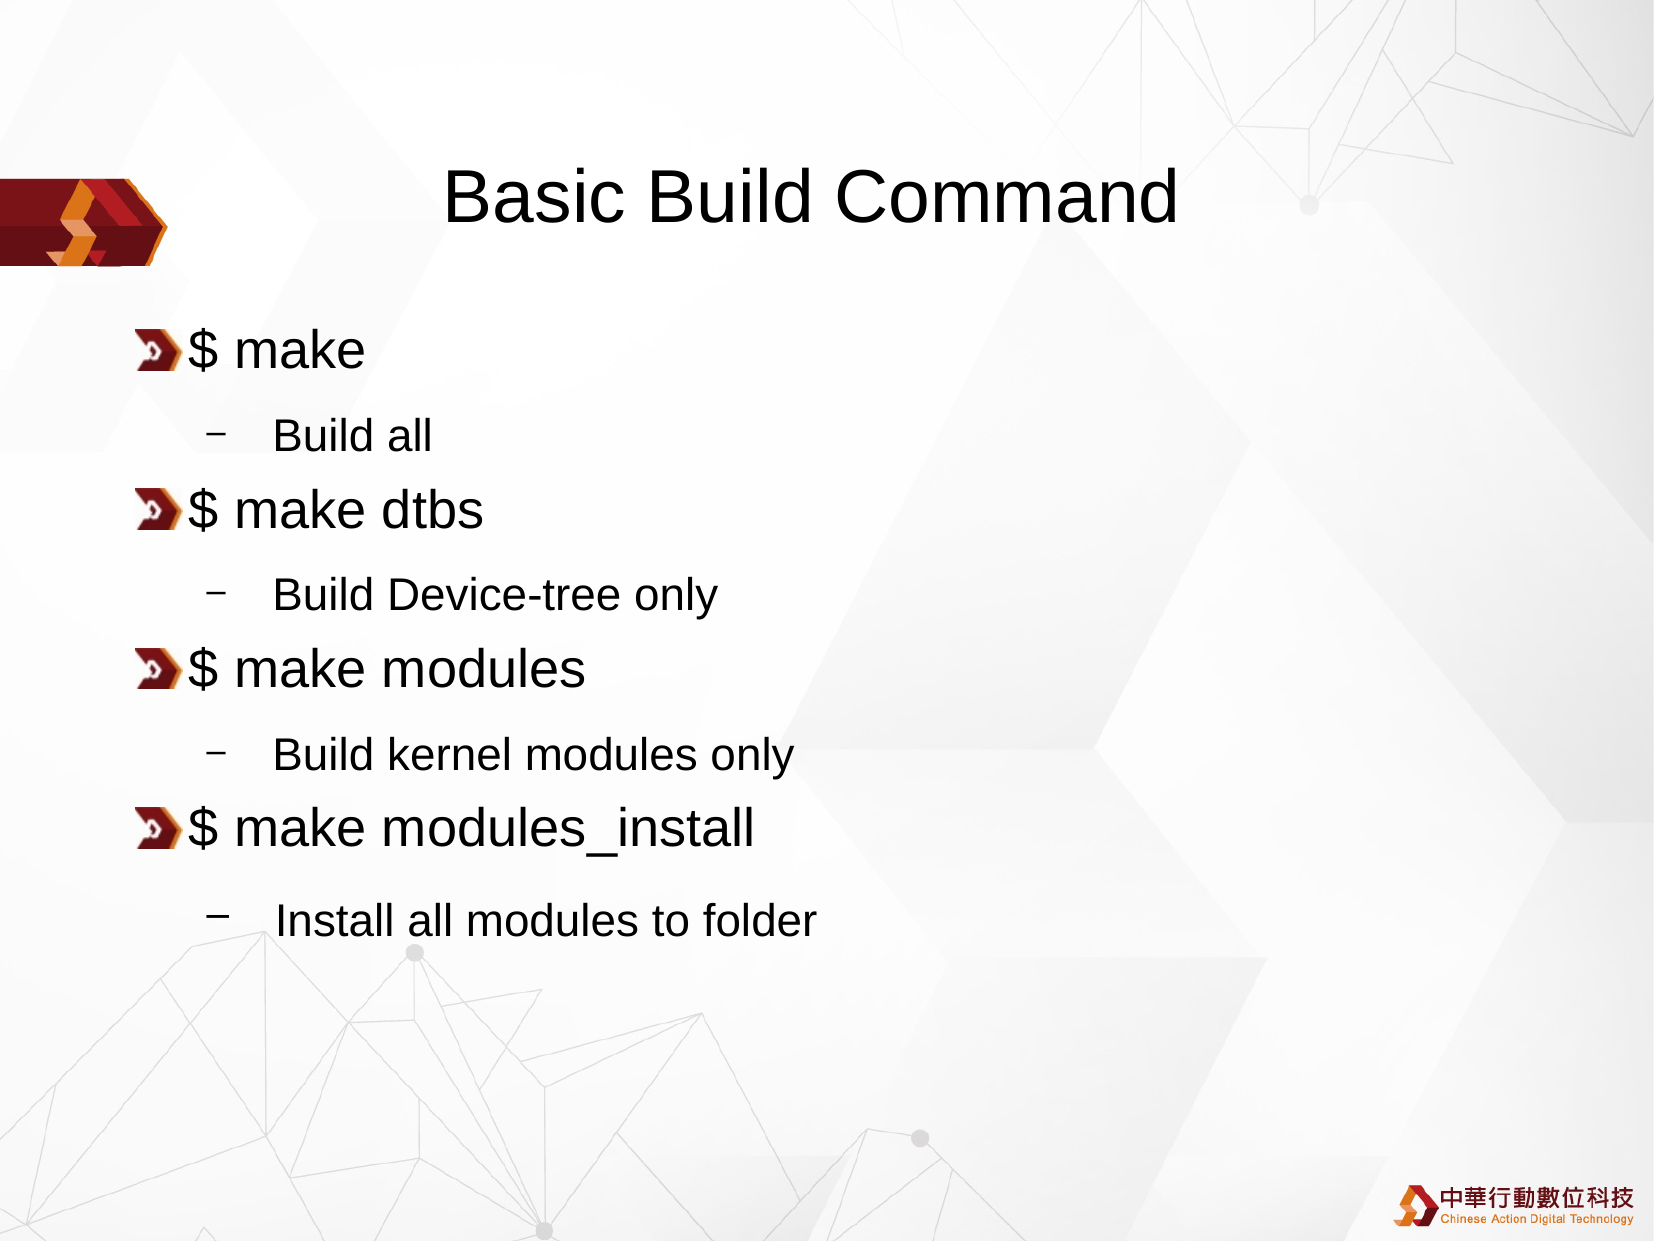

# Basic Build Command
$ make
 Build all
$ make dtbs
 Build Device-tree only
$ make modules
 Build kernel modules only
$ make modules_install
 Install all modules to folder